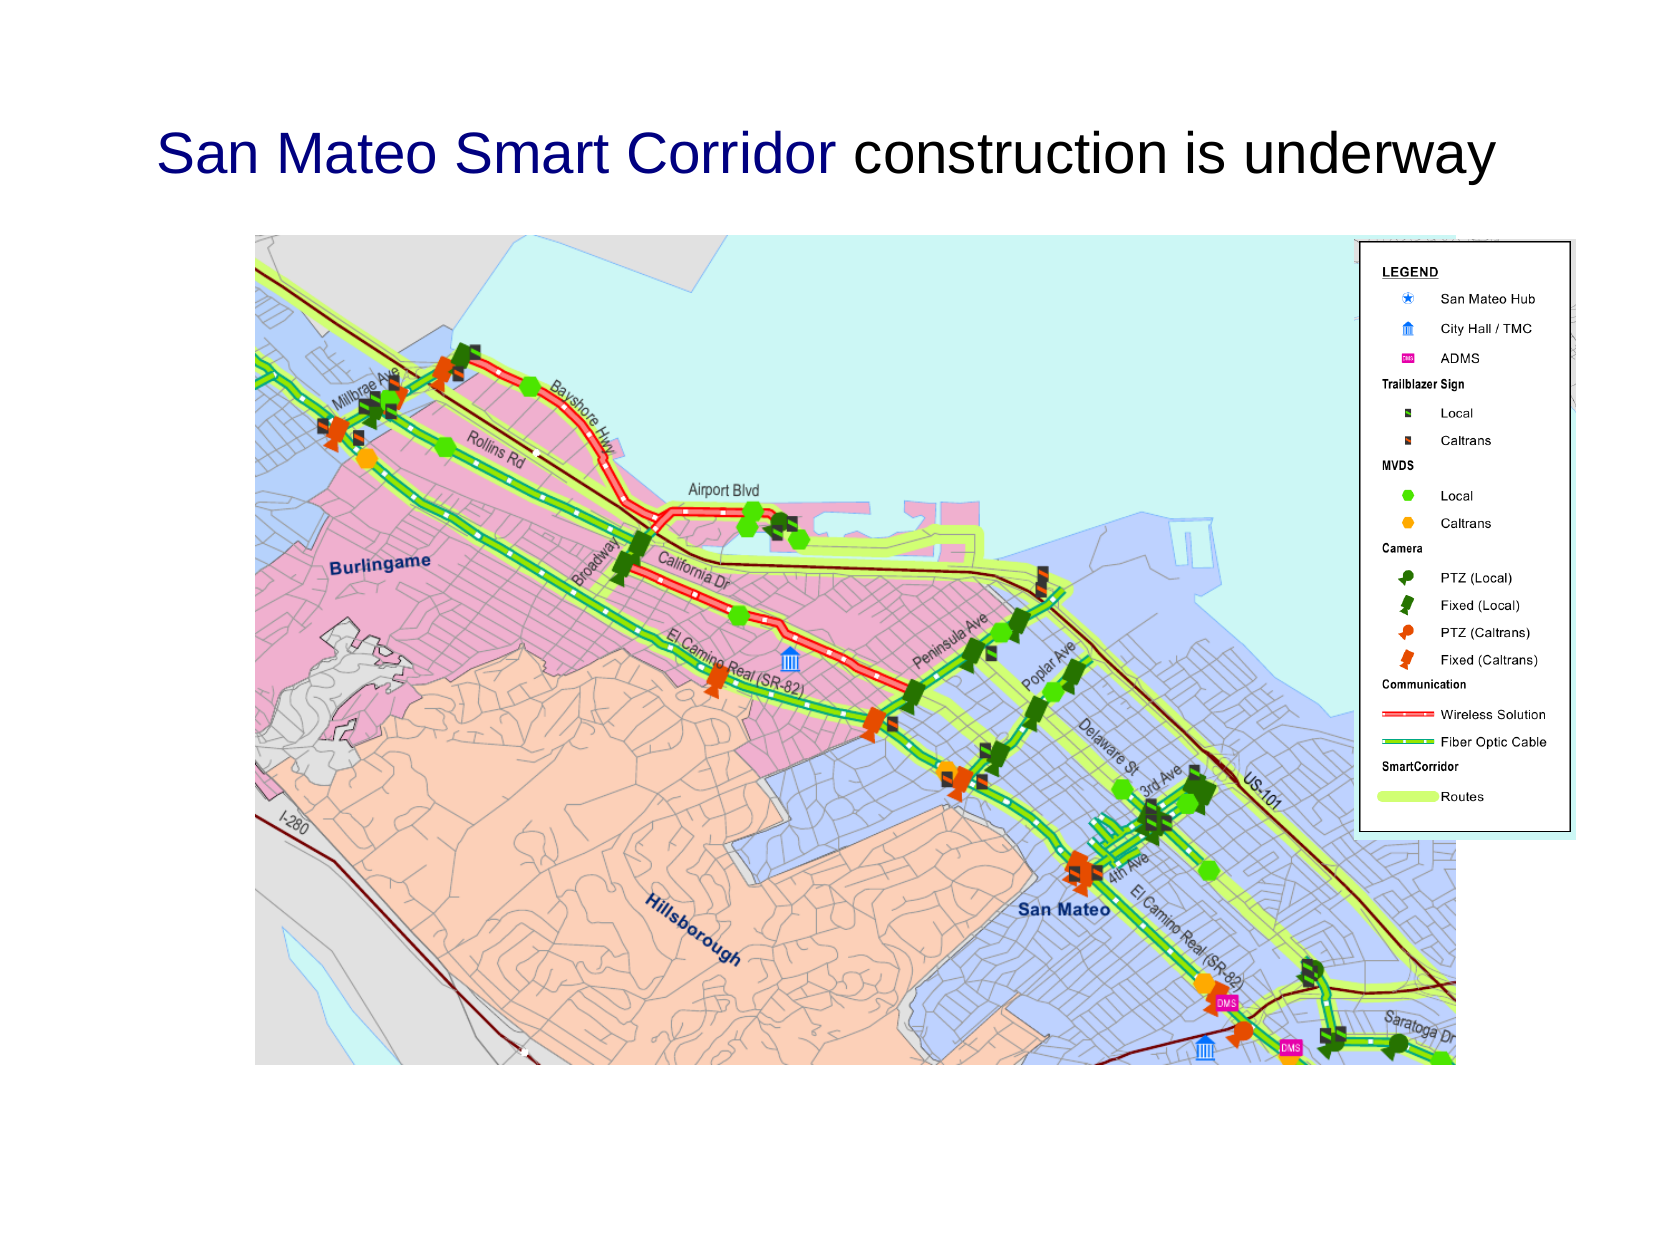

# San Mateo Smart Corridor construction is underway